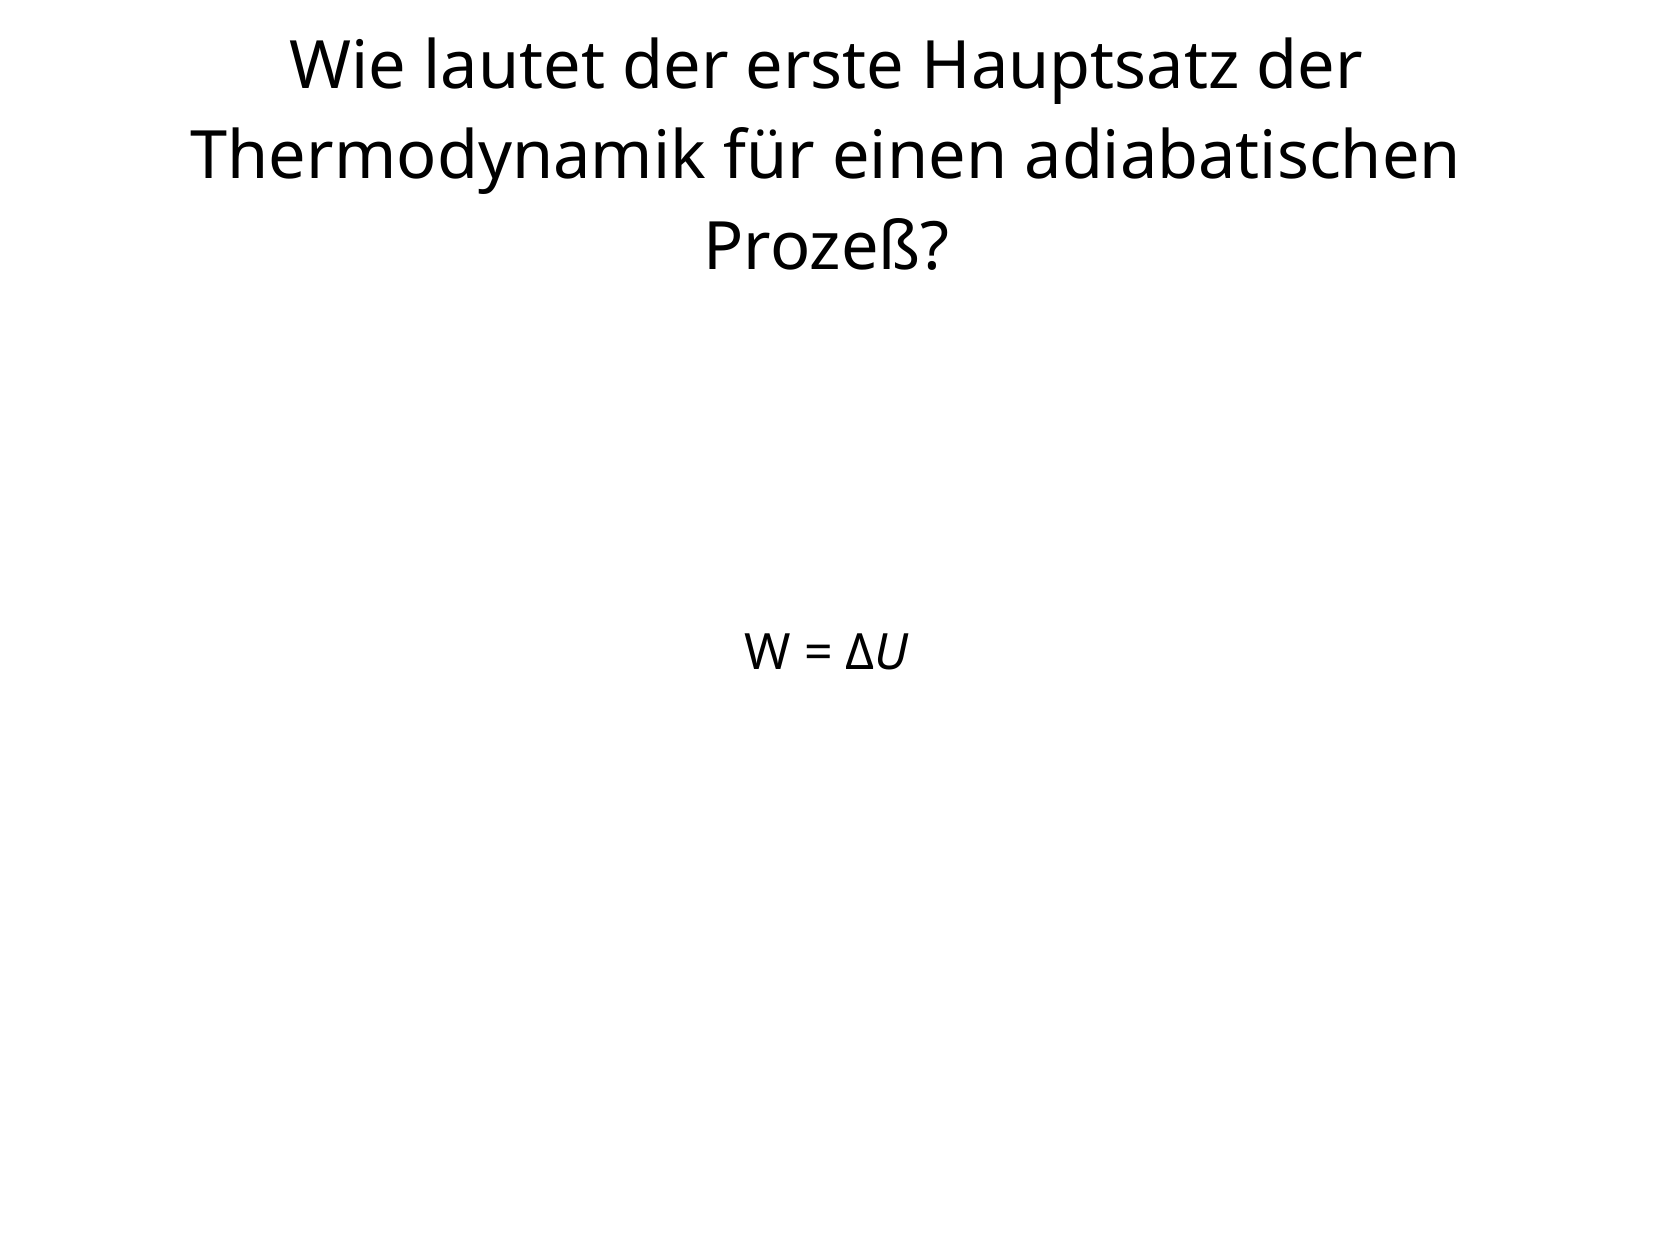

# Wie lautet der erste Hauptsatz der Thermodynamik für einen adiabatischen Prozeß?
W = ΔU